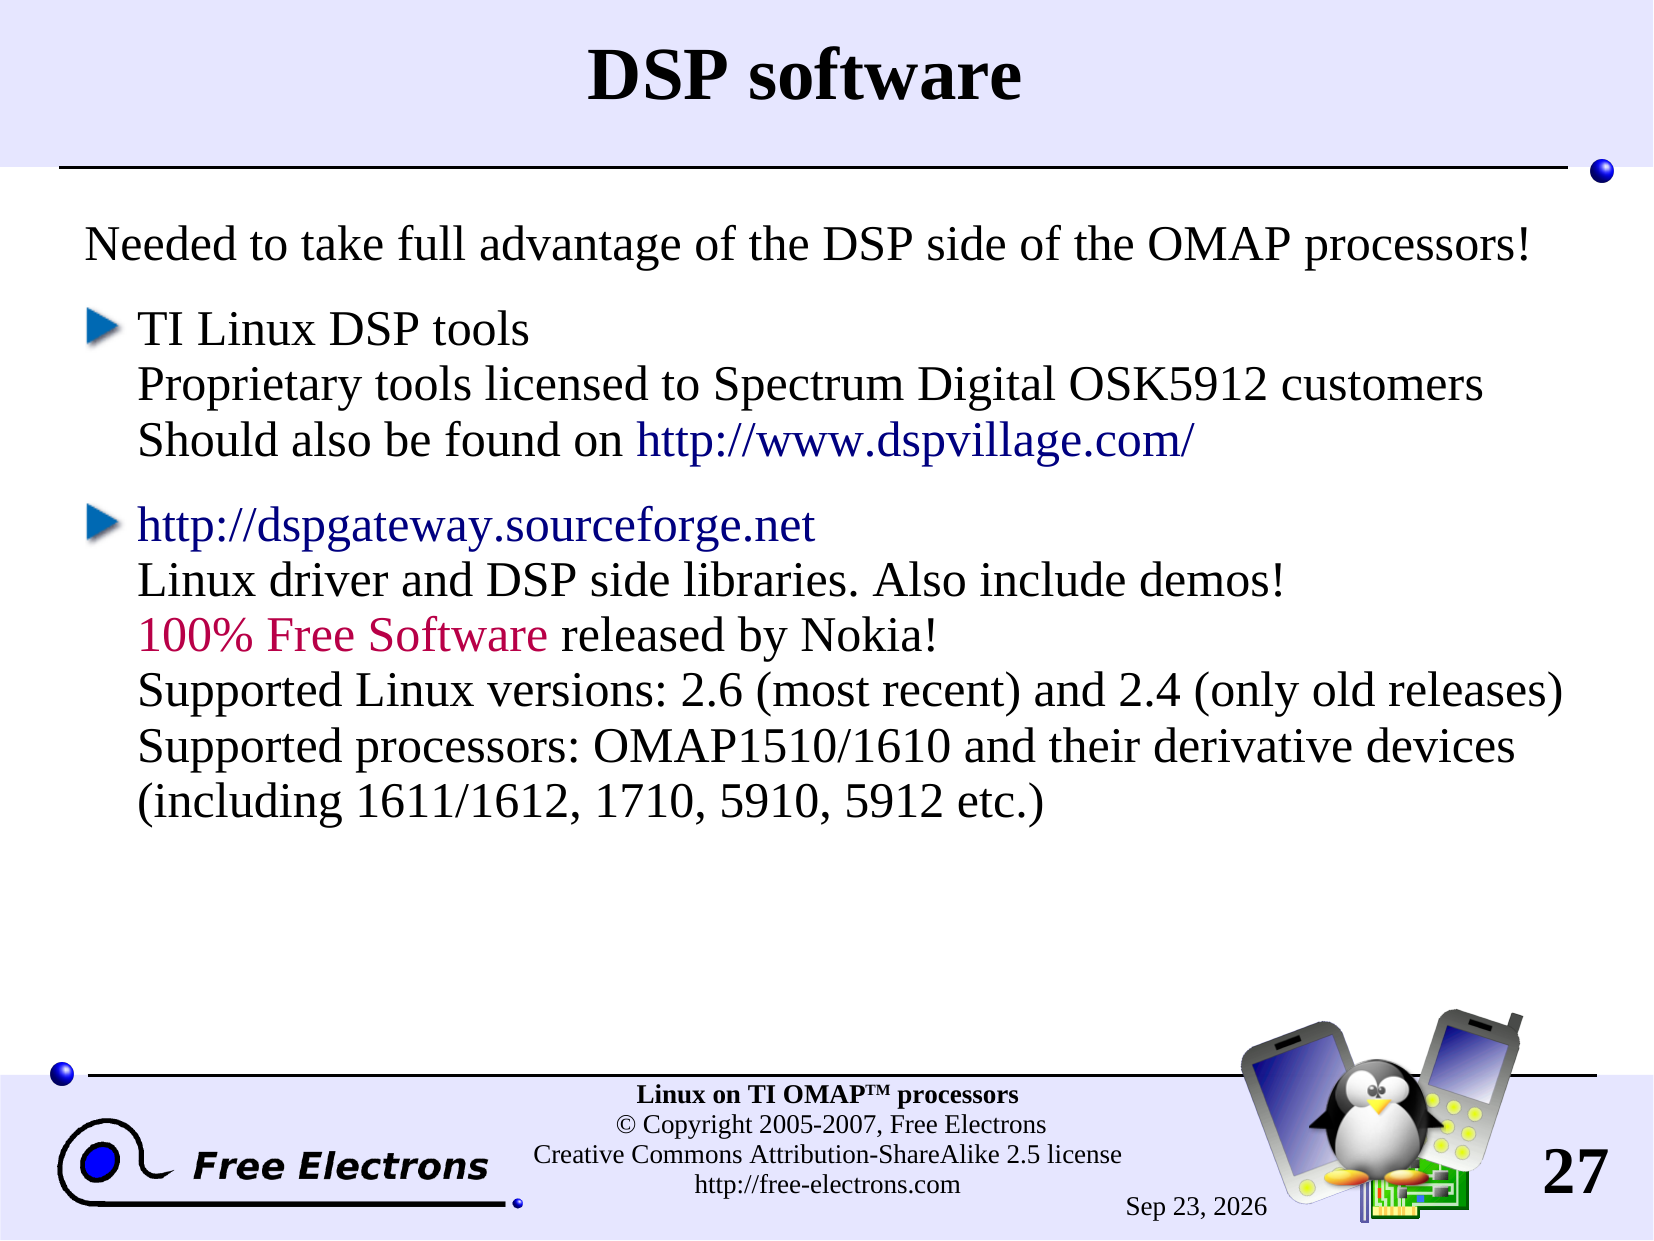

# DSP software
Needed to take full advantage of the DSP side of the OMAP processors!
TI Linux DSP tools
Proprietary tools licensed to Spectrum Digital OSK5912 customers
Should also be found on http://www.dspvillage.com/
http://dspgateway.sourceforge.net
Linux driver and DSP side libraries. Also include demos!
100% Free Software released by Nokia!
Supported Linux versions: 2.6 (most recent) and 2.4 (only old releases)
Supported processors: OMAP1510/1610 and their derivative devices (including 1611/1612, 1710, 5910, 5912 etc.)